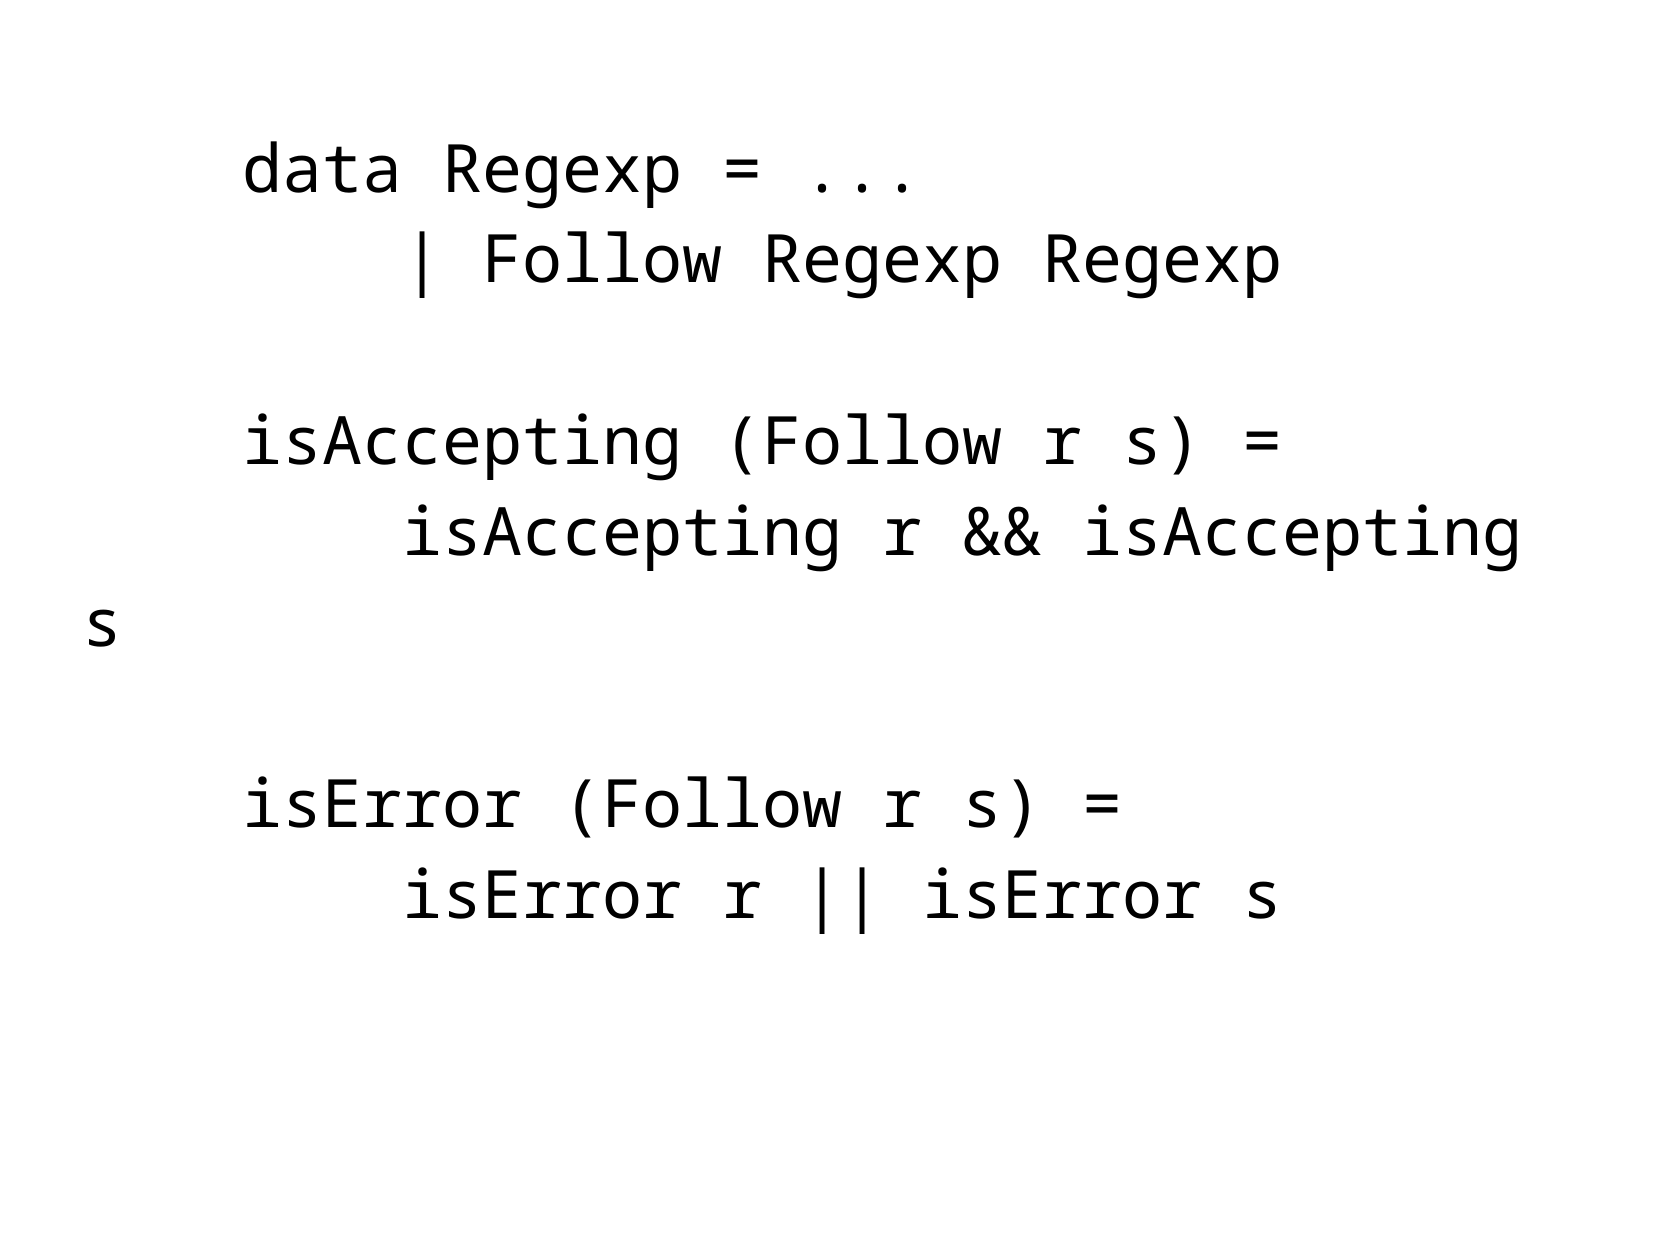

# data Regexp = ...
 | Follow Regexp Regexp
 isAccepting (Follow r s) =
 isAccepting r && isAccepting s
 isError (Follow r s) =
 isError r || isError s